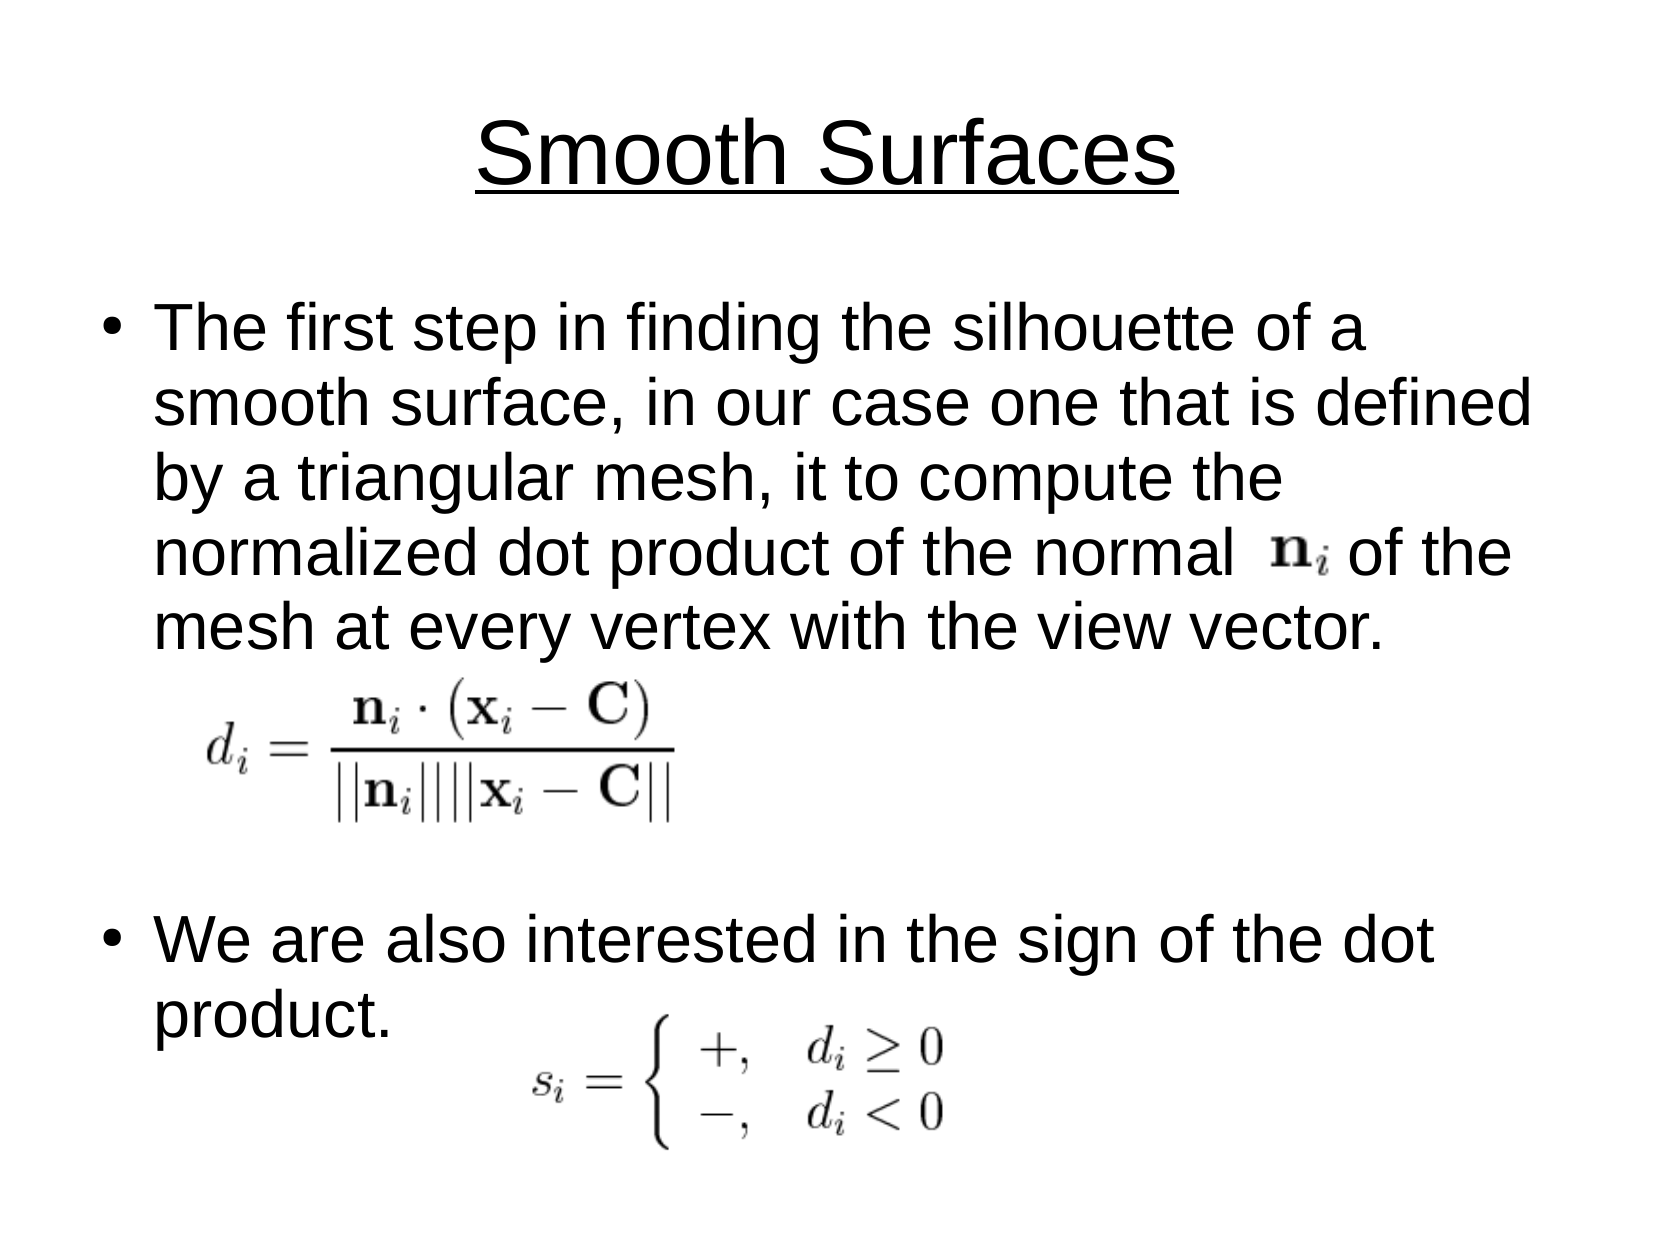

# Smooth Surfaces
The first step in finding the silhouette of a smooth surface, in our case one that is defined by a triangular mesh, it to compute the normalized dot product of the normal of the mesh at every vertex with the view vector.
We are also interested in the sign of the dot product.